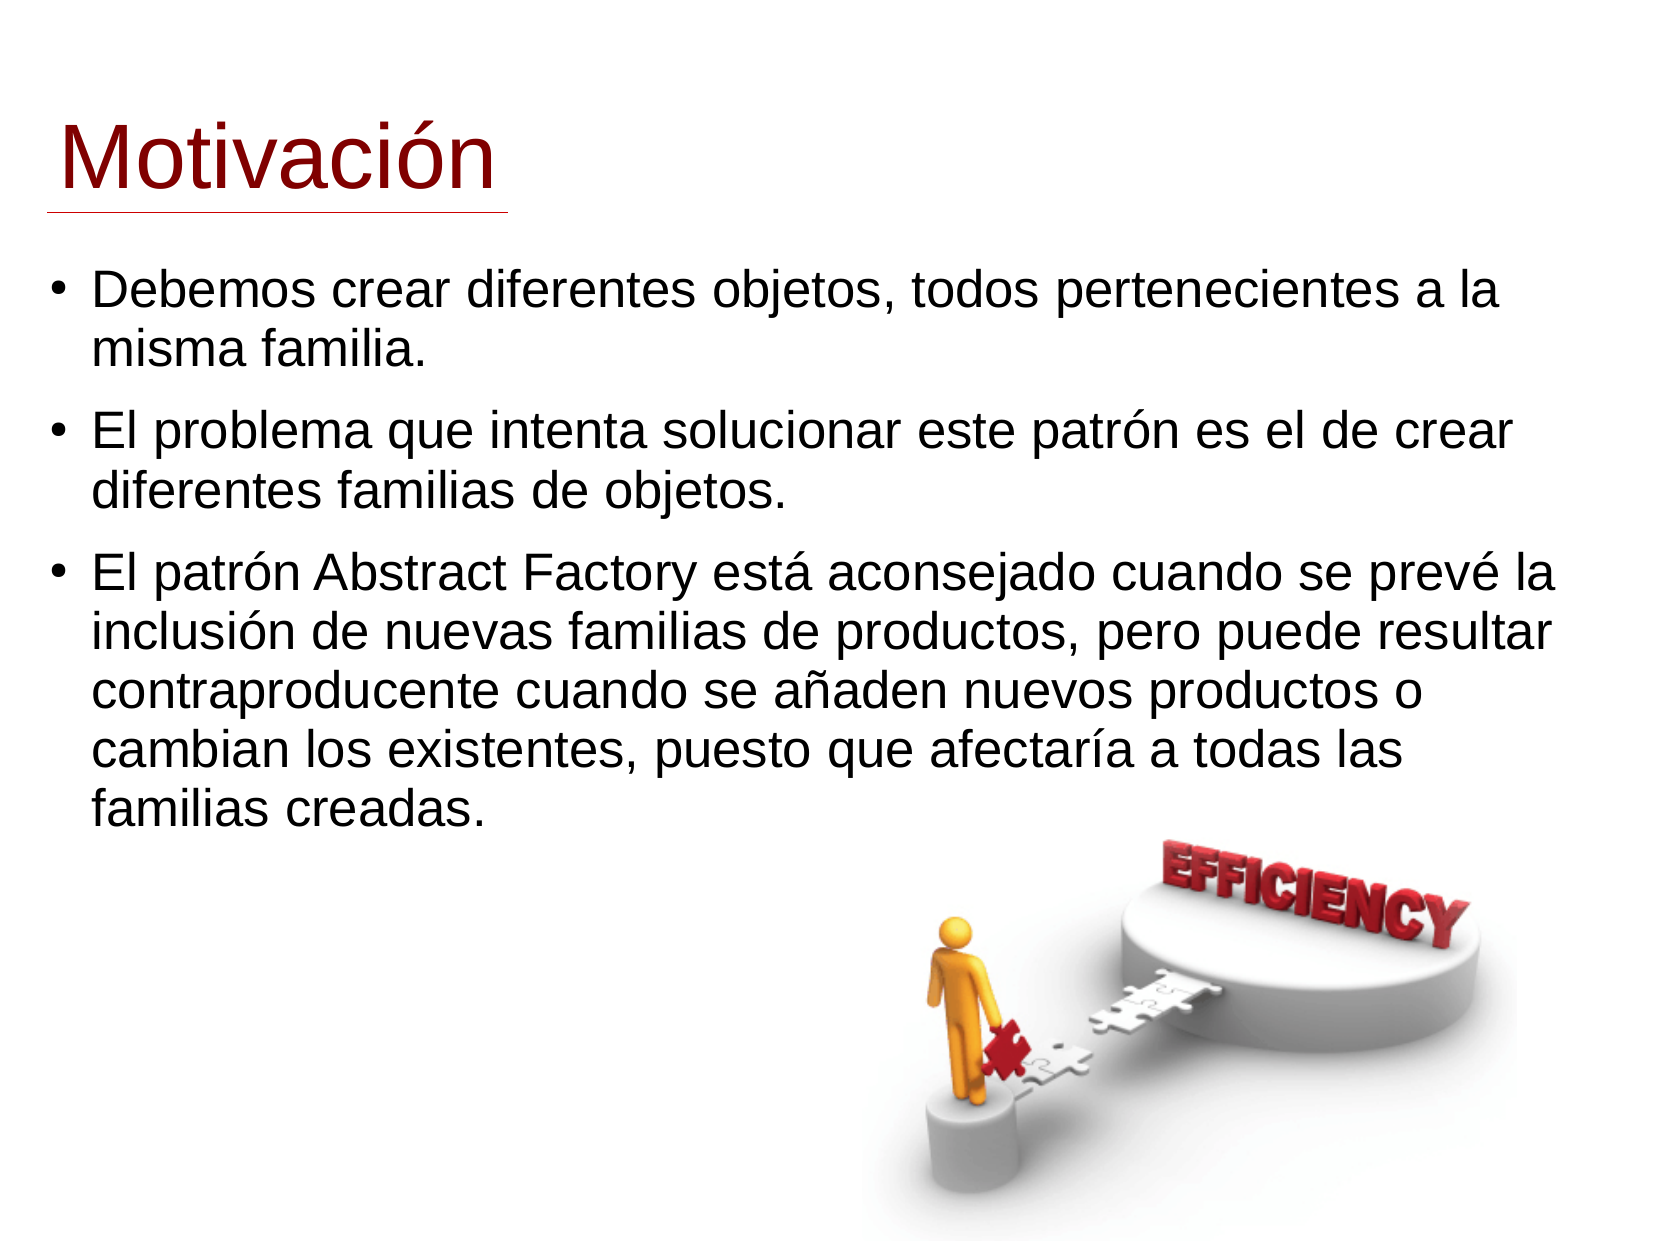

# Motivación
Debemos crear diferentes objetos, todos pertenecientes a la misma familia.
El problema que intenta solucionar este patrón es el de crear diferentes familias de objetos.
El patrón Abstract Factory está aconsejado cuando se prevé la inclusión de nuevas familias de productos, pero puede resultar contraproducente cuando se añaden nuevos productos o cambian los existentes, puesto que afectaría a todas las familias creadas.